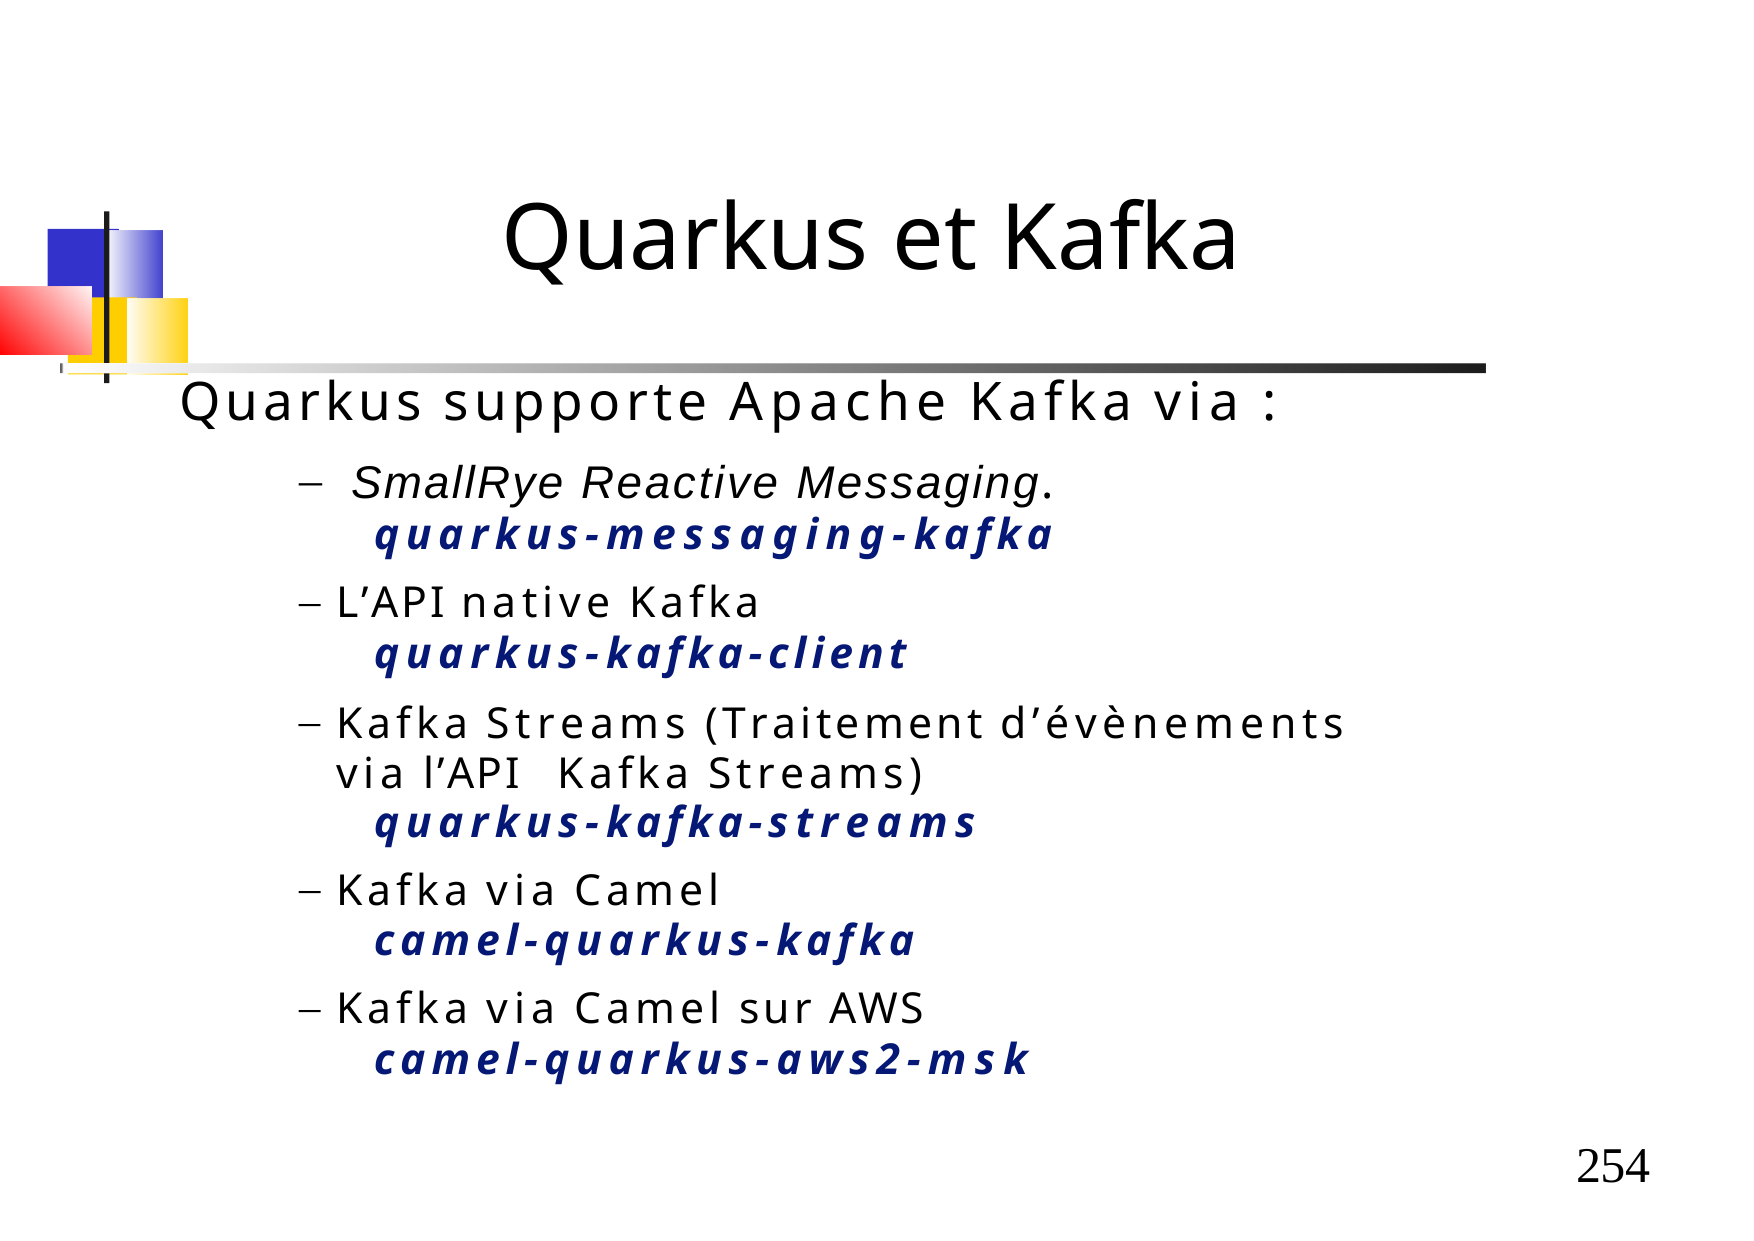

# Quarkus et Kafka
Quarkus supporte Apache Kafka via :
SmallRye Reactive Messaging.
quarkus-messaging-kafka
L’API native Kafka
quarkus-kafka-client
Kafka Streams (Traitement d’évènements via l’API 	Kafka Streams)
quarkus-kafka-streams
Kafka via Camel
camel-quarkus-kafka
Kafka via Camel sur AWS
camel-quarkus-aws2-msk
254